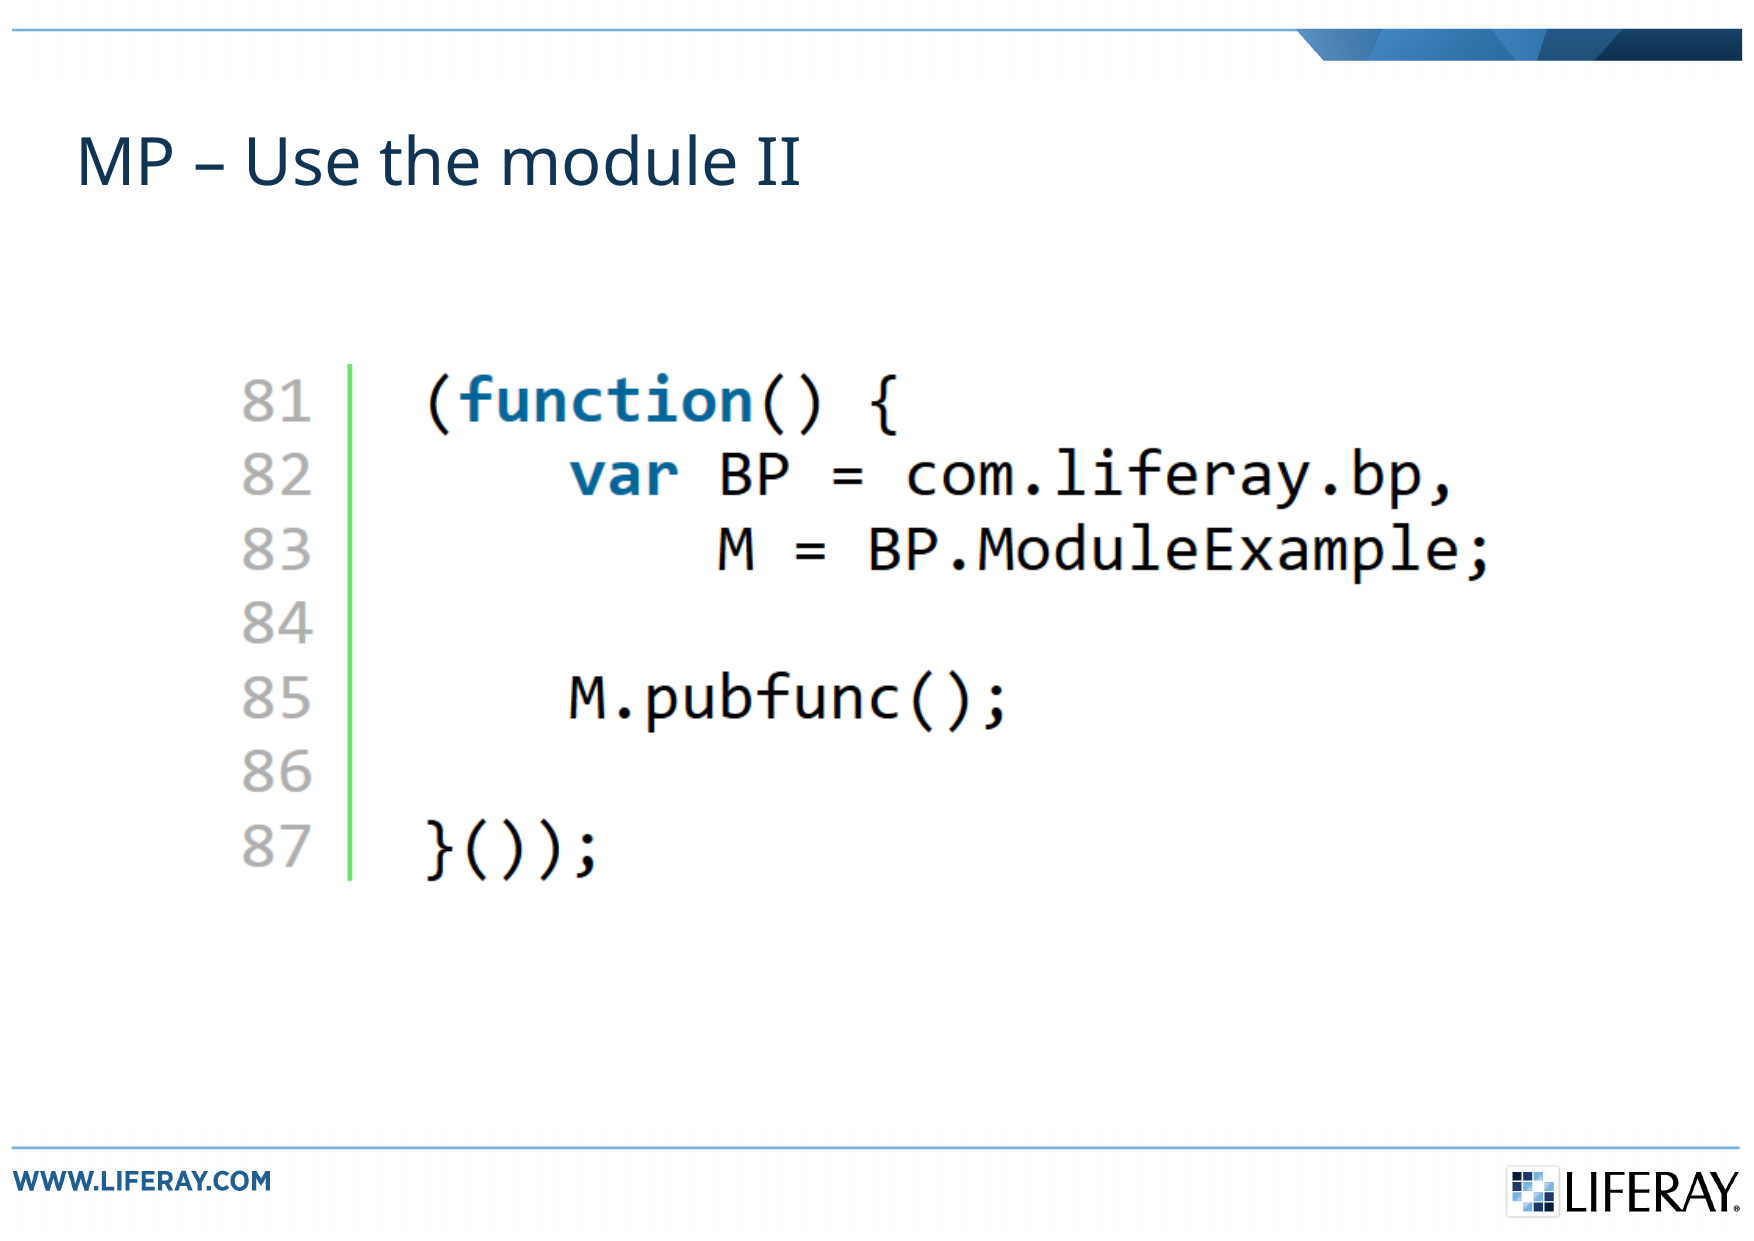

# MP – Use the module II